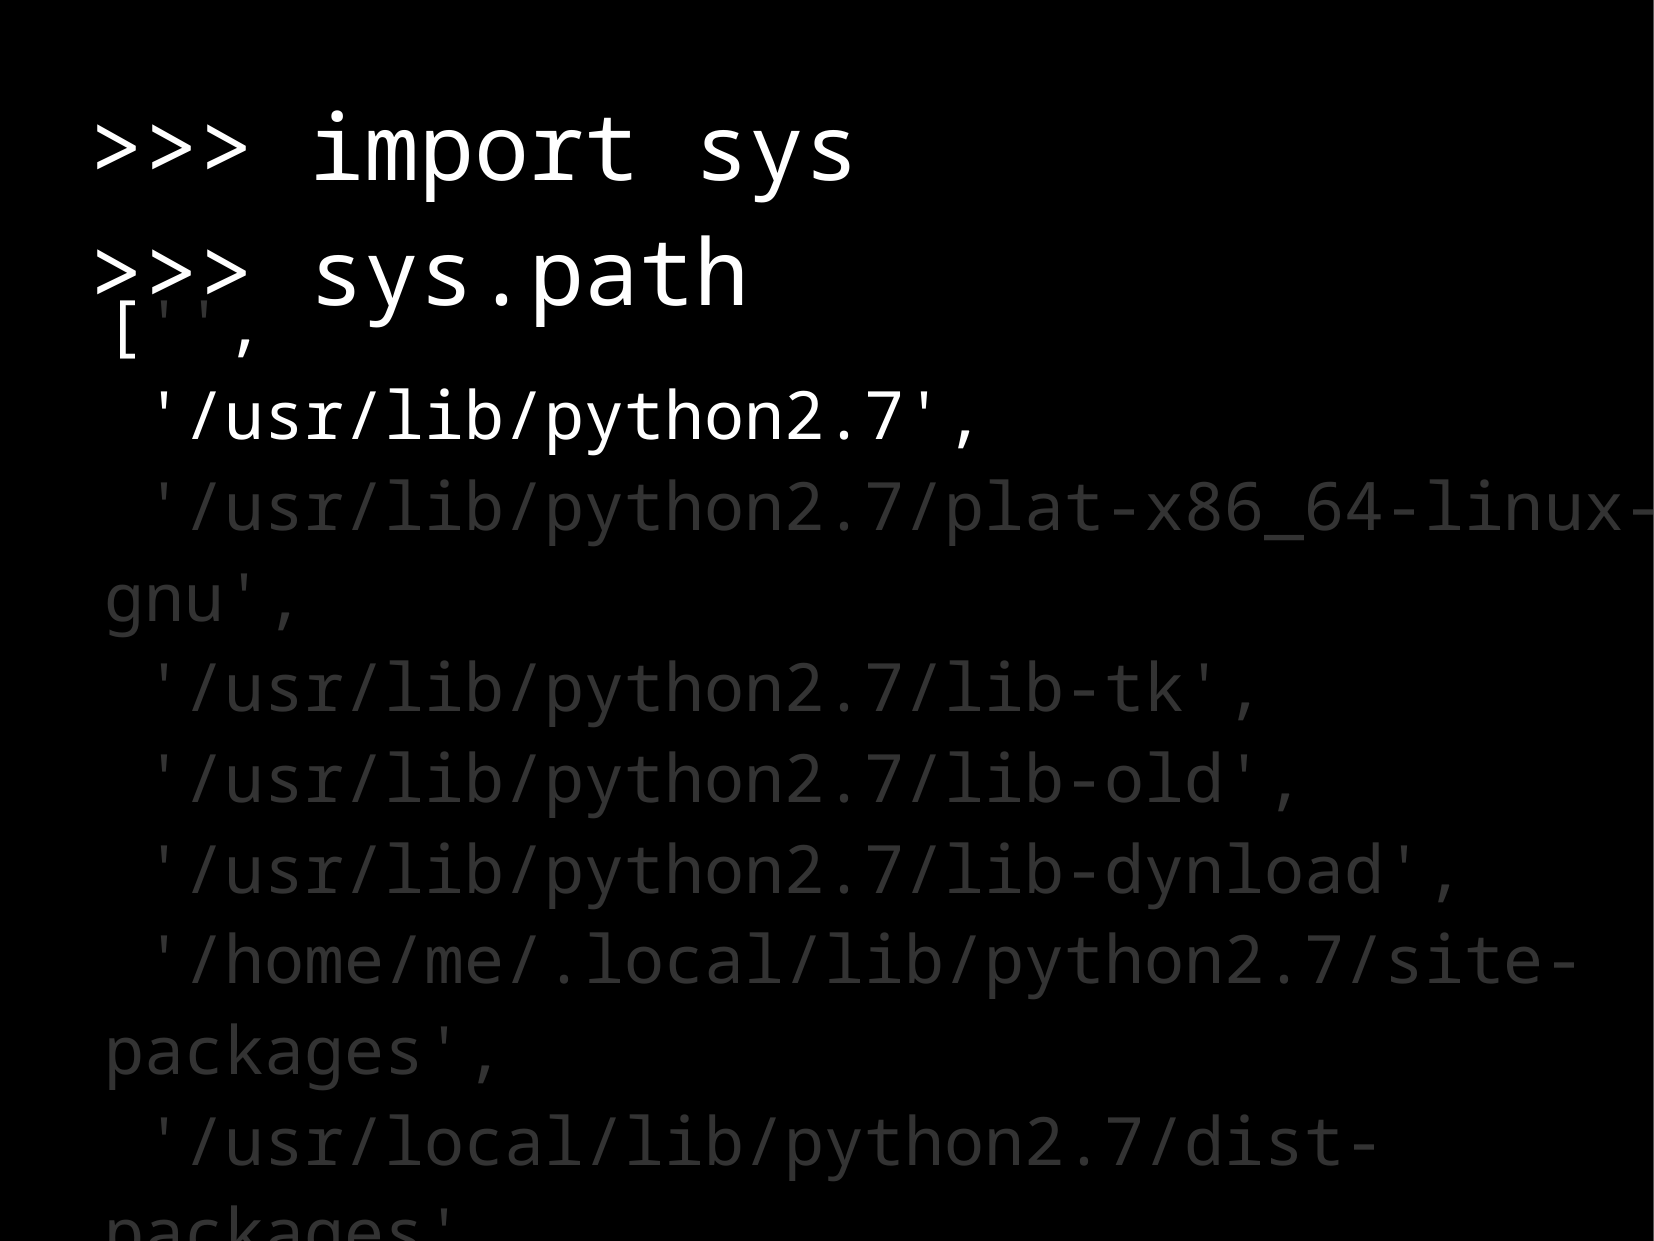

>>> import sys
>>> sys.path
['',
 '/usr/lib/python2.7',
 '/usr/lib/python2.7/plat-x86_64-linux-gnu',
 '/usr/lib/python2.7/lib-tk',
 '/usr/lib/python2.7/lib-old',
 '/usr/lib/python2.7/lib-dynload',
 '/home/me/.local/lib/python2.7/site-packages',
 '/usr/local/lib/python2.7/dist-packages',
 '/usr/lib/python2.7/dist-packages',
 '/usr/lib/python2.7/dist-packages/PIL',
 '/usr/lib/python2.7/dist-packages/gst-0.10',
 '/usr/lib/python2.7/dist-packages/gtk-2.0',
 '/usr/lib/pymodules/python2.7',
]